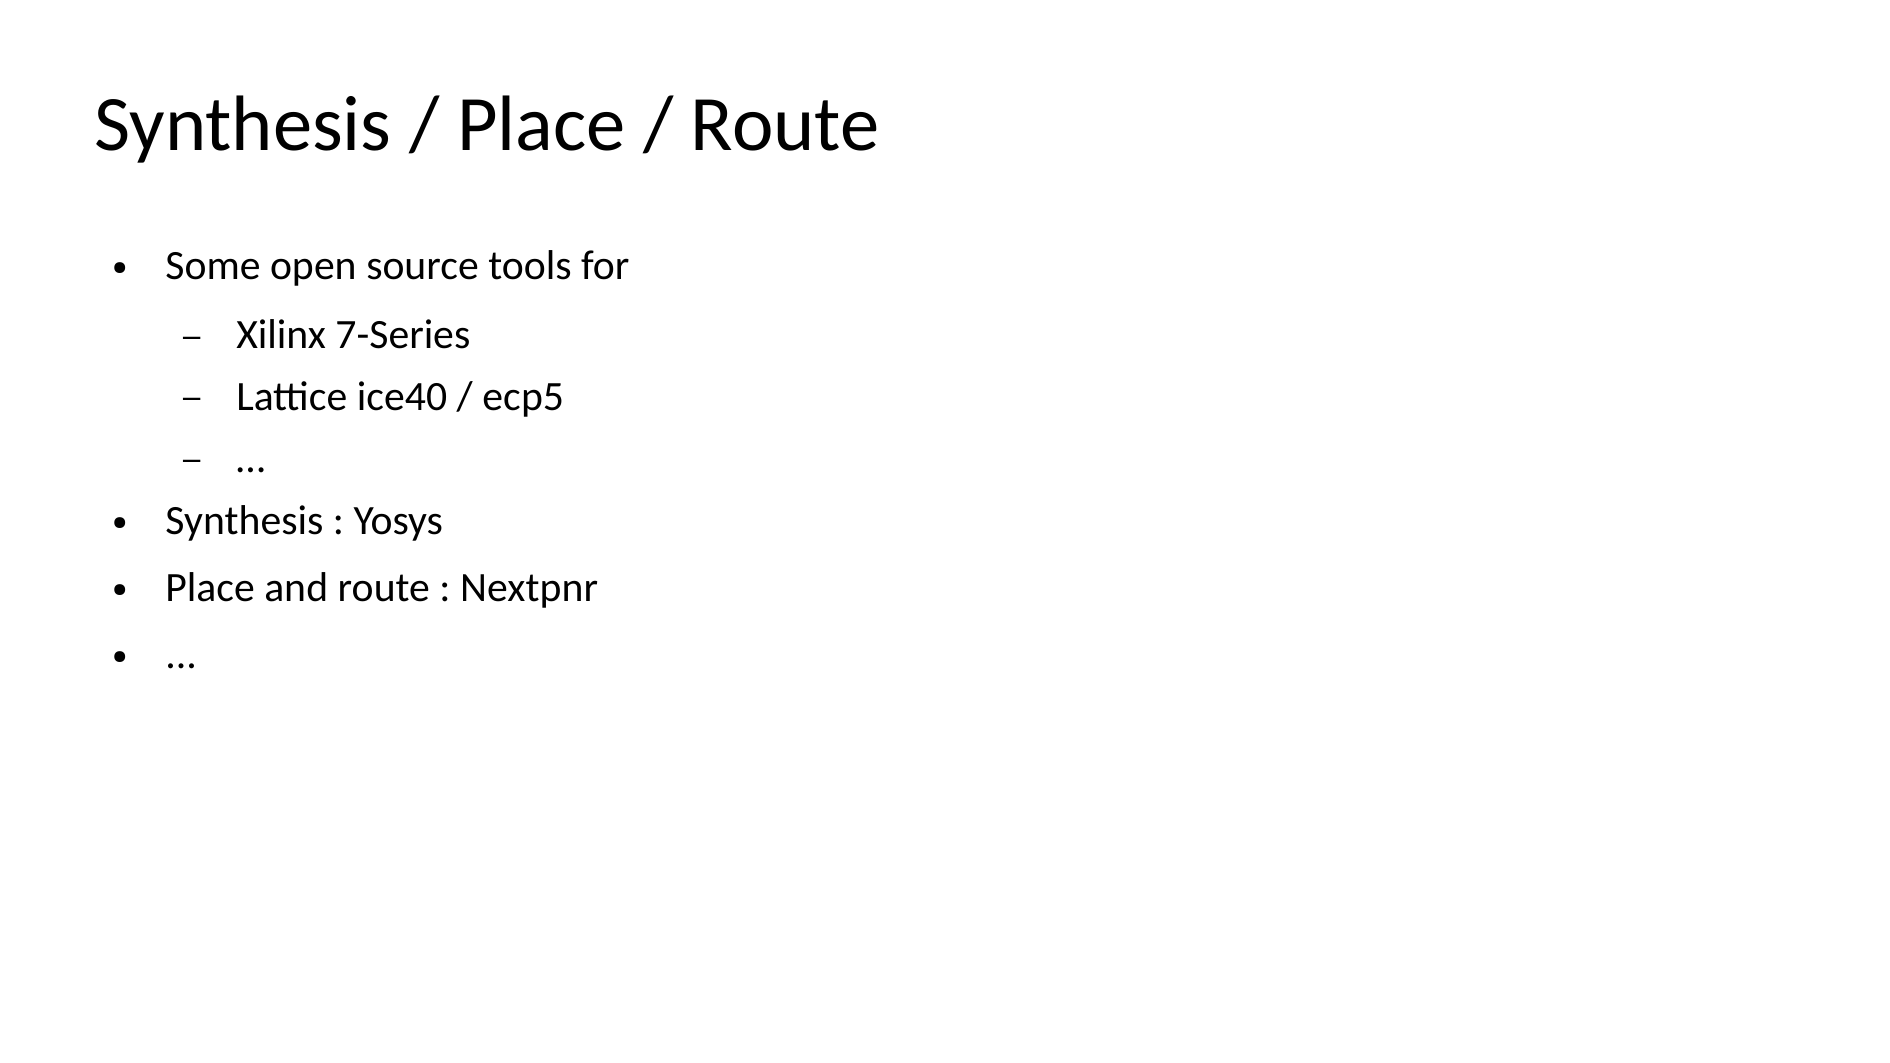

# Synthesis / Place / Route
Some open source tools for
Xilinx 7-Series
Lattice ice40 / ecp5
…
Synthesis : Yosys
Place and route : Nextpnr
...